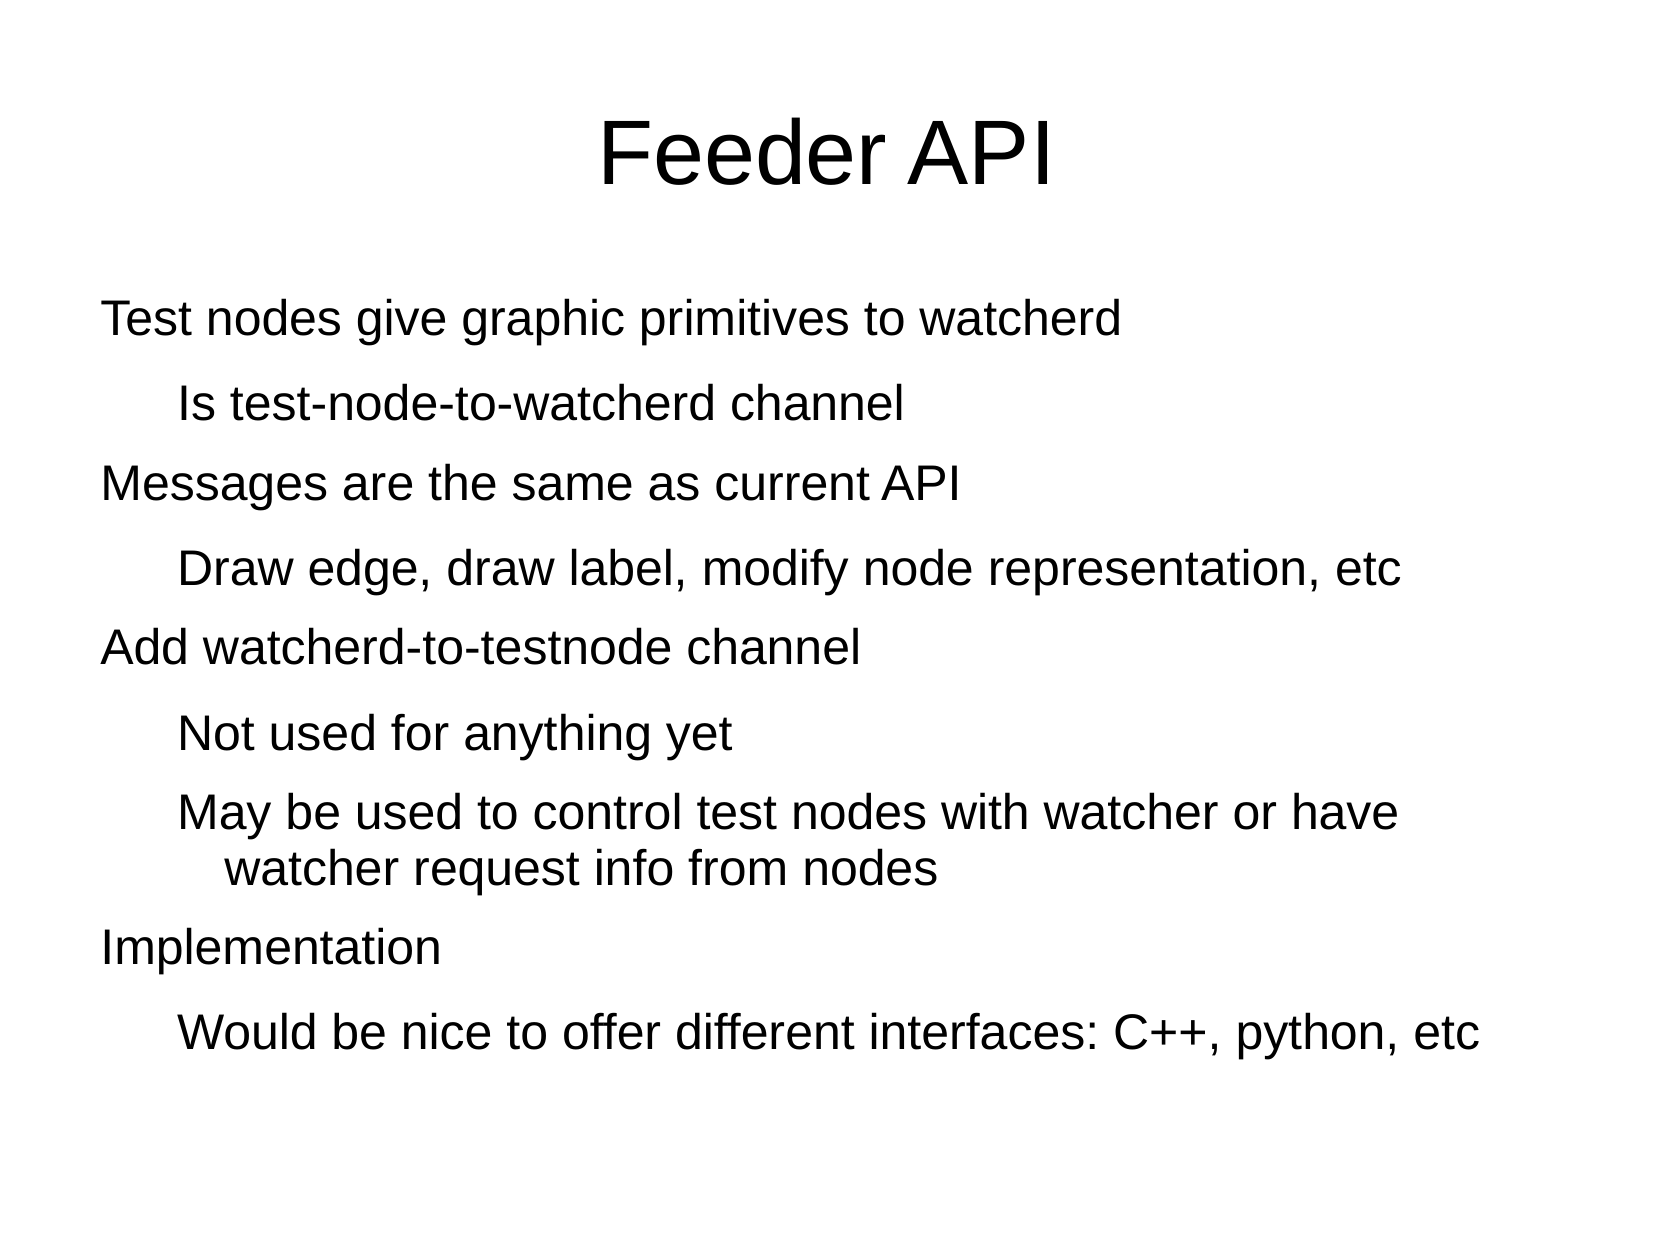

# Feeder API
Test nodes give graphic primitives to watcherd
Is test-node-to-watcherd channel
Messages are the same as current API
Draw edge, draw label, modify node representation, etc
Add watcherd-to-testnode channel
Not used for anything yet
May be used to control test nodes with watcher or have watcher request info from nodes
Implementation
Would be nice to offer different interfaces: C++, python, etc